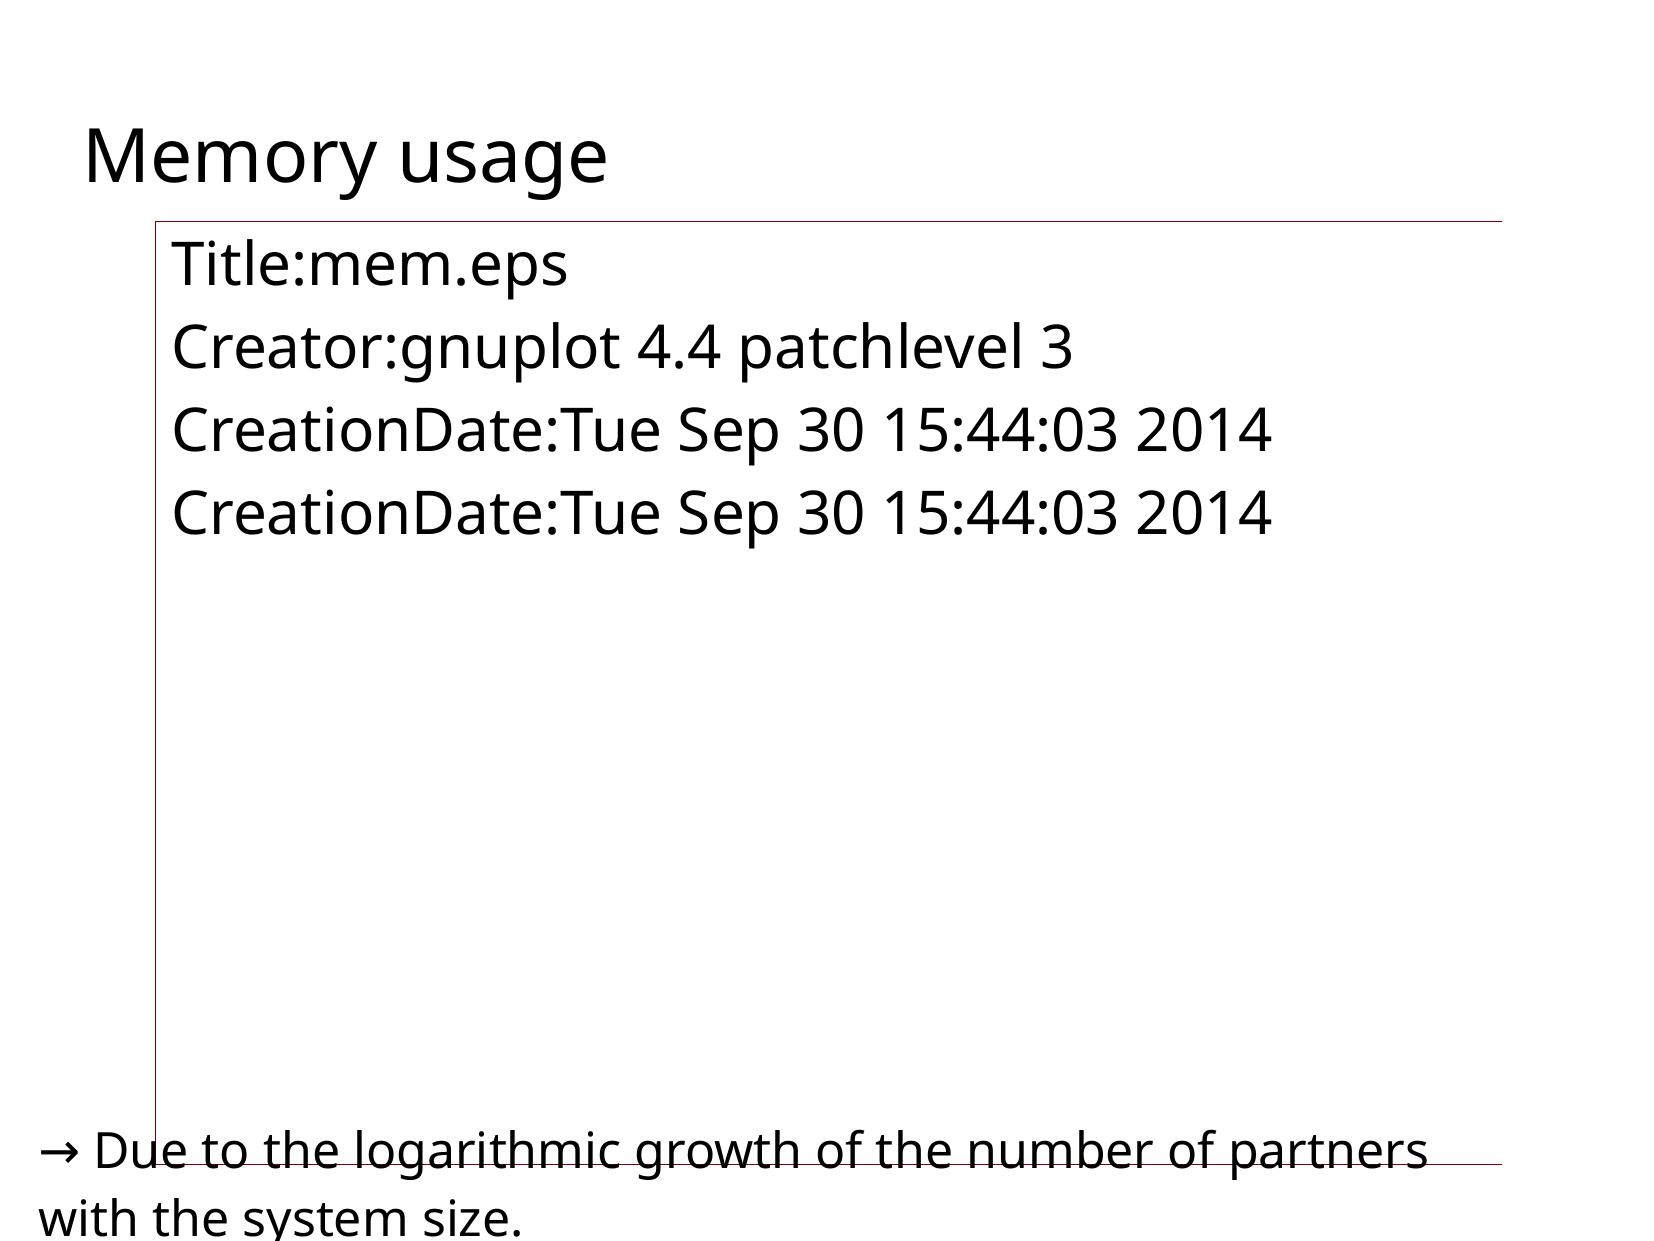

# Memory usage
→ Due to the logarithmic growth of the number of partners with the system size.